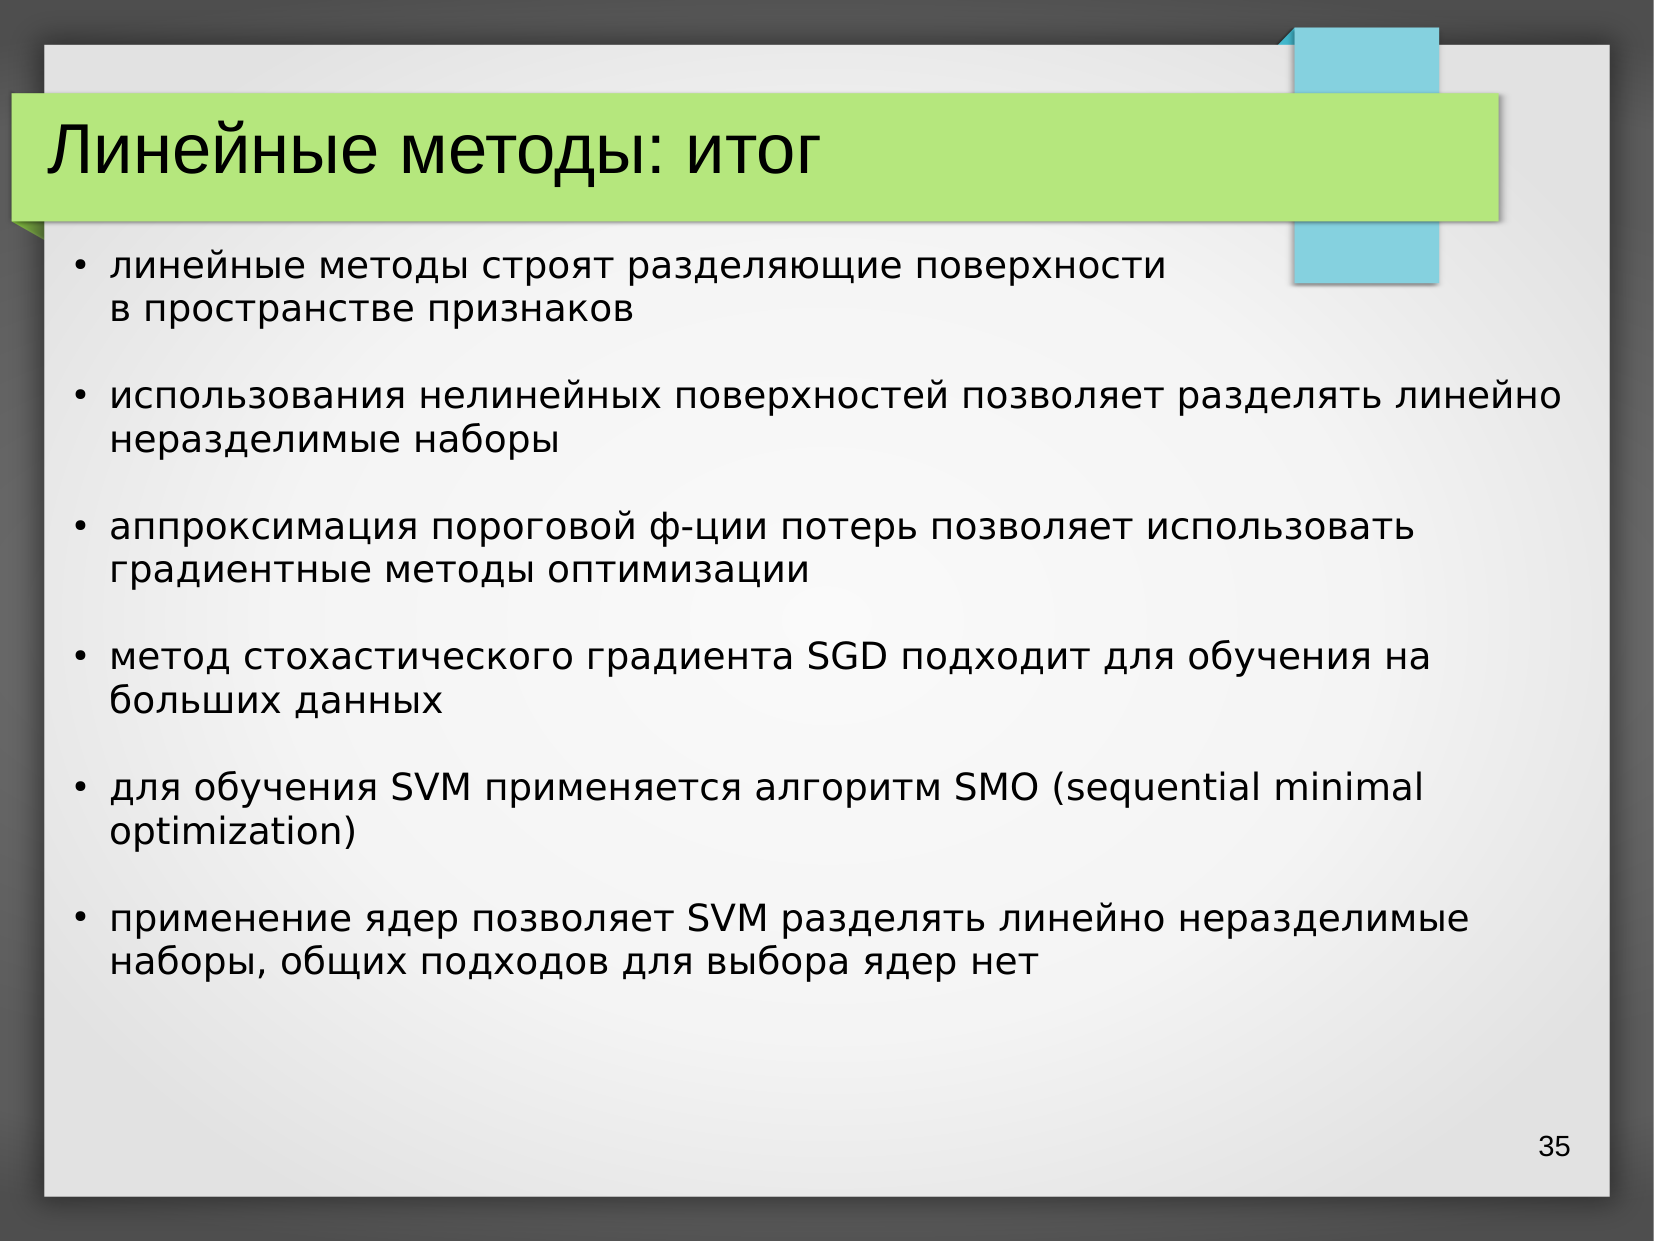

# Линейные методы: итог
линейные методы строят разделяющие поверхности
в пространстве признаков
использования нелинейных поверхностей позволяет разделять линейно неразделимые наборы
аппроксимация пороговой ф-ции потерь позволяет использовать градиентные методы оптимизации
метод стохастического градиента SGD подходит для обучения на больших данных
для обучения SVM применяется алгоритм SMO (sequential minimal optimization)
применение ядер позволяет SVM разделять линейно неразделимые наборы, общих подходов для выбора ядер нет
35